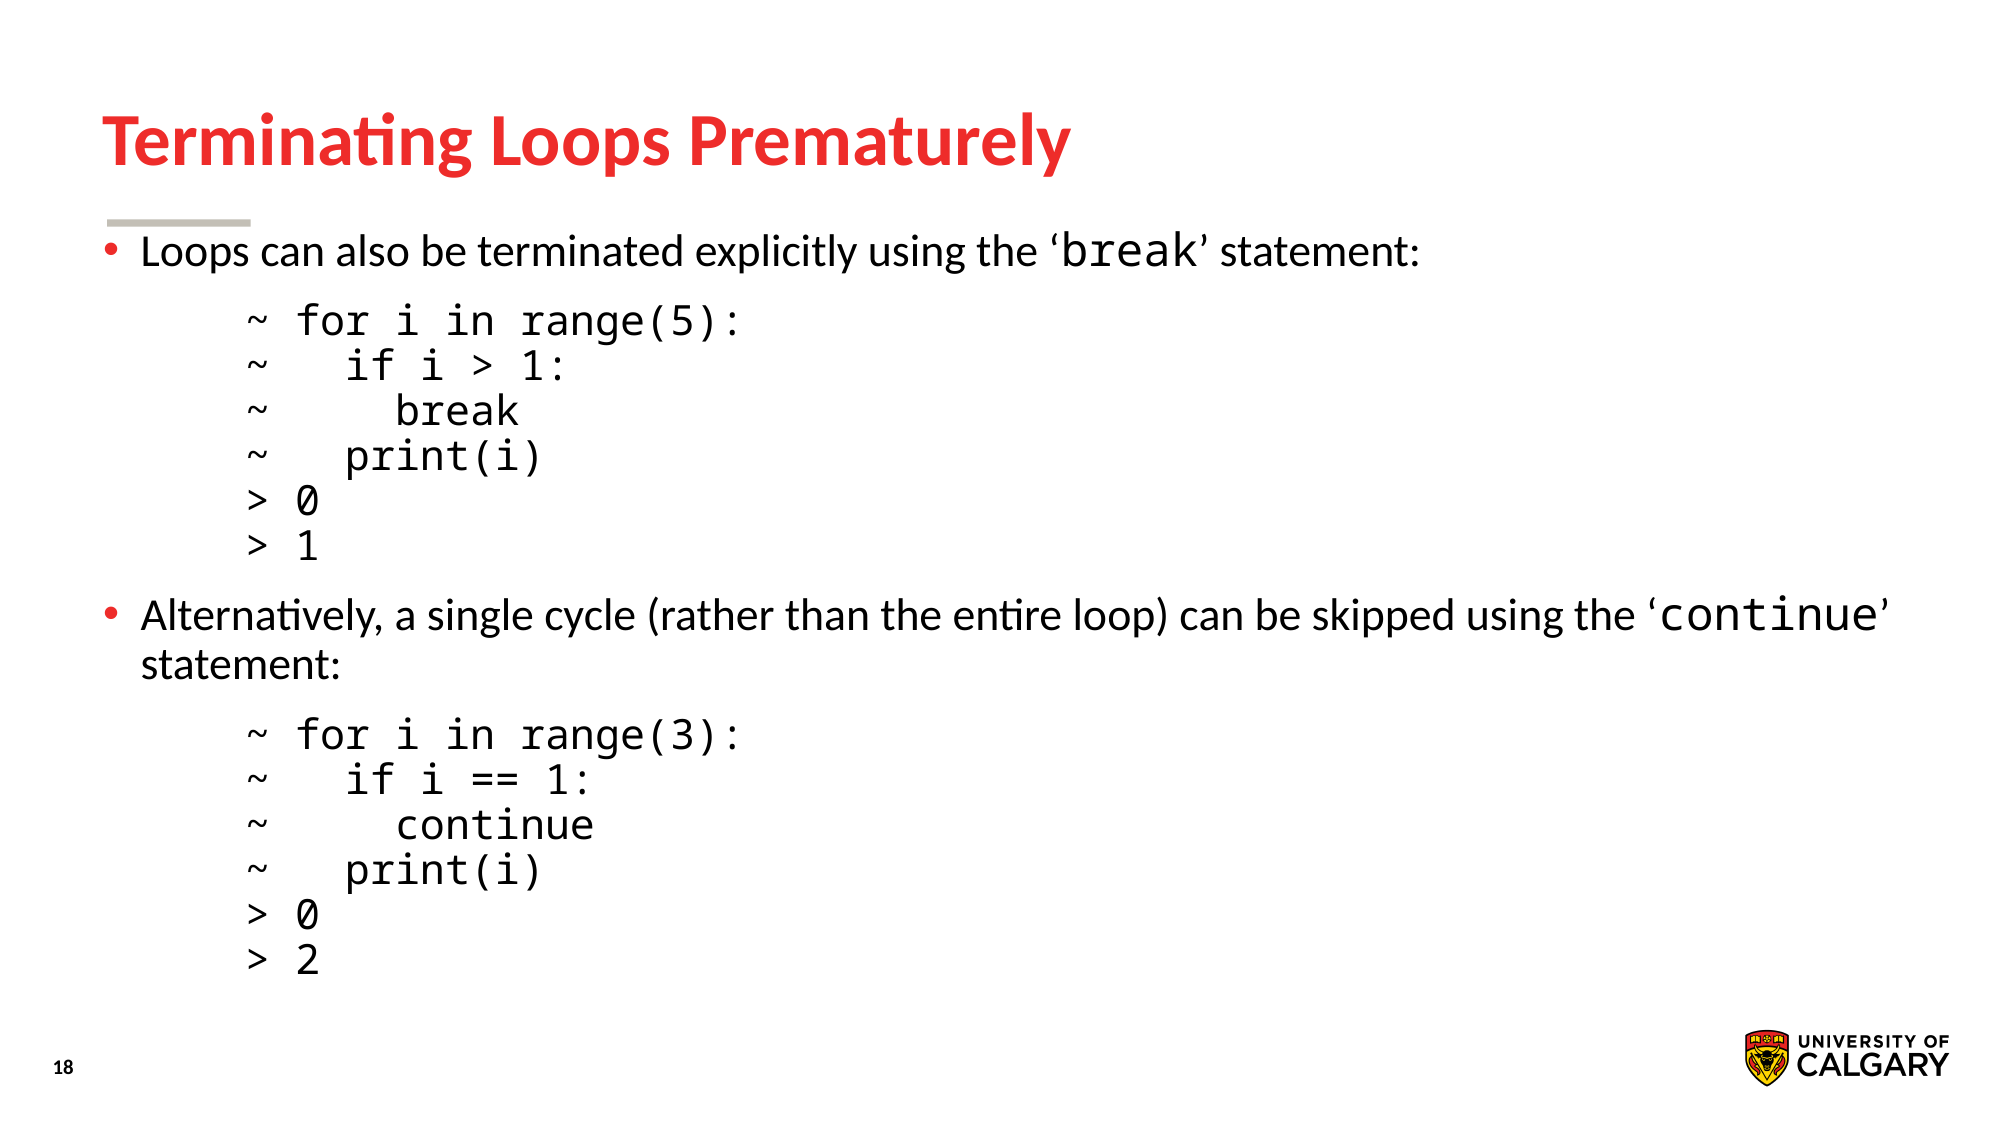

# Terminating Loops Prematurely
Loops can also be terminated explicitly using the ‘break’ statement:
~ for i in range(5):
~ if i > 1:
~ break
~ print(i)
> 0
> 1
Alternatively, a single cycle (rather than the entire loop) can be skipped using the ‘continue’ statement:
~ for i in range(3):
~ if i == 1:
~ continue
~ print(i)
> 0
> 2